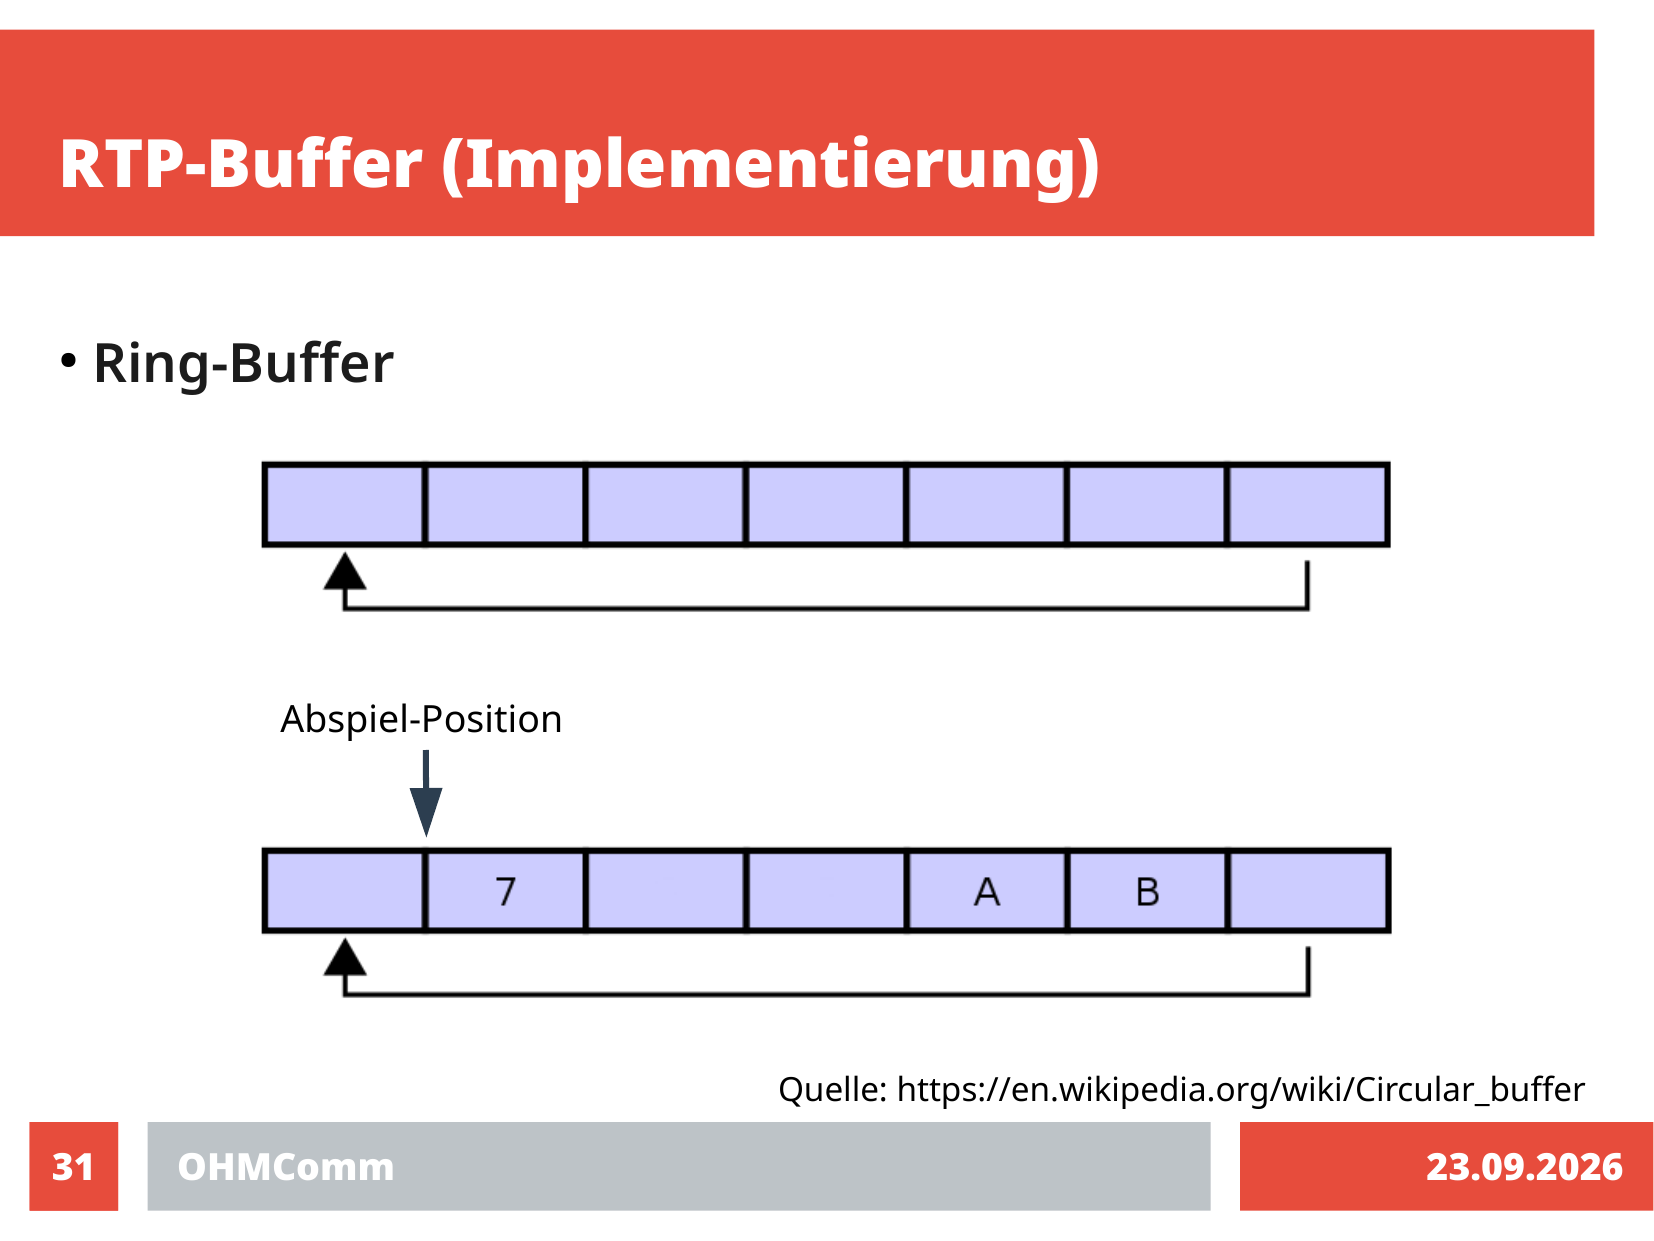

# RTP-Buffer (Implementierung)
 Ring-Buffer
Abspiel-Position
Quelle: https://en.wikipedia.org/wiki/Circular_buffer
31
OHMComm